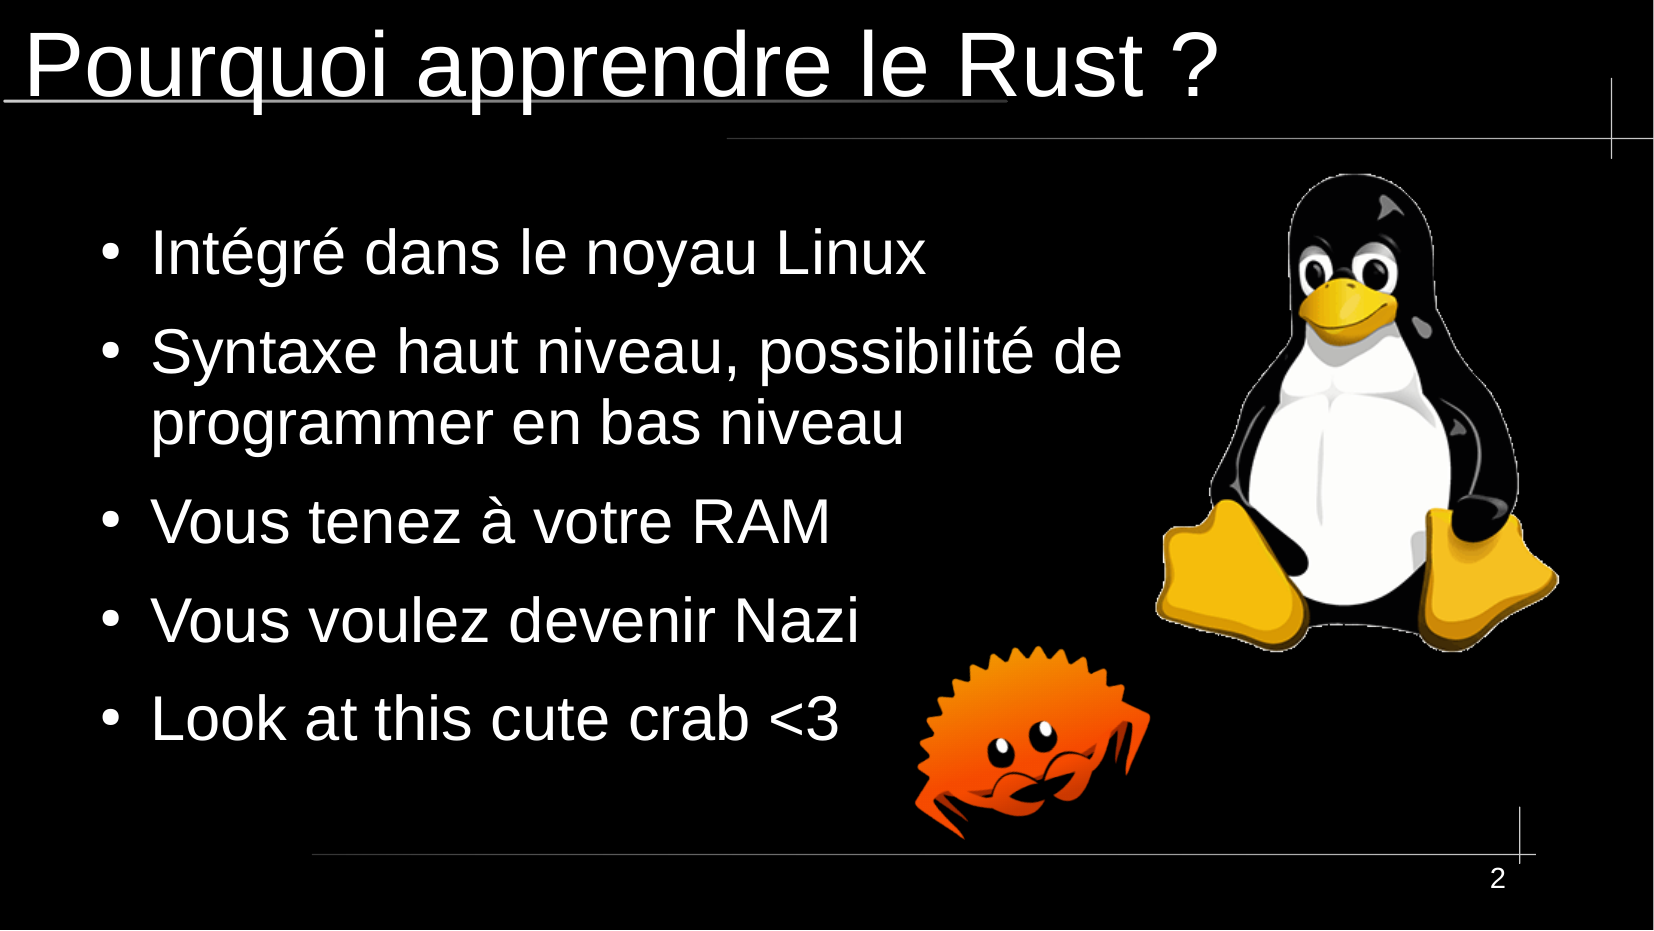

# Pourquoi apprendre le Rust ?
Intégré dans le noyau Linux
Syntaxe haut niveau, possibilité de programmer en bas niveau
Vous tenez à votre RAM
Vous voulez devenir Nazi
Look at this cute crab <3
2